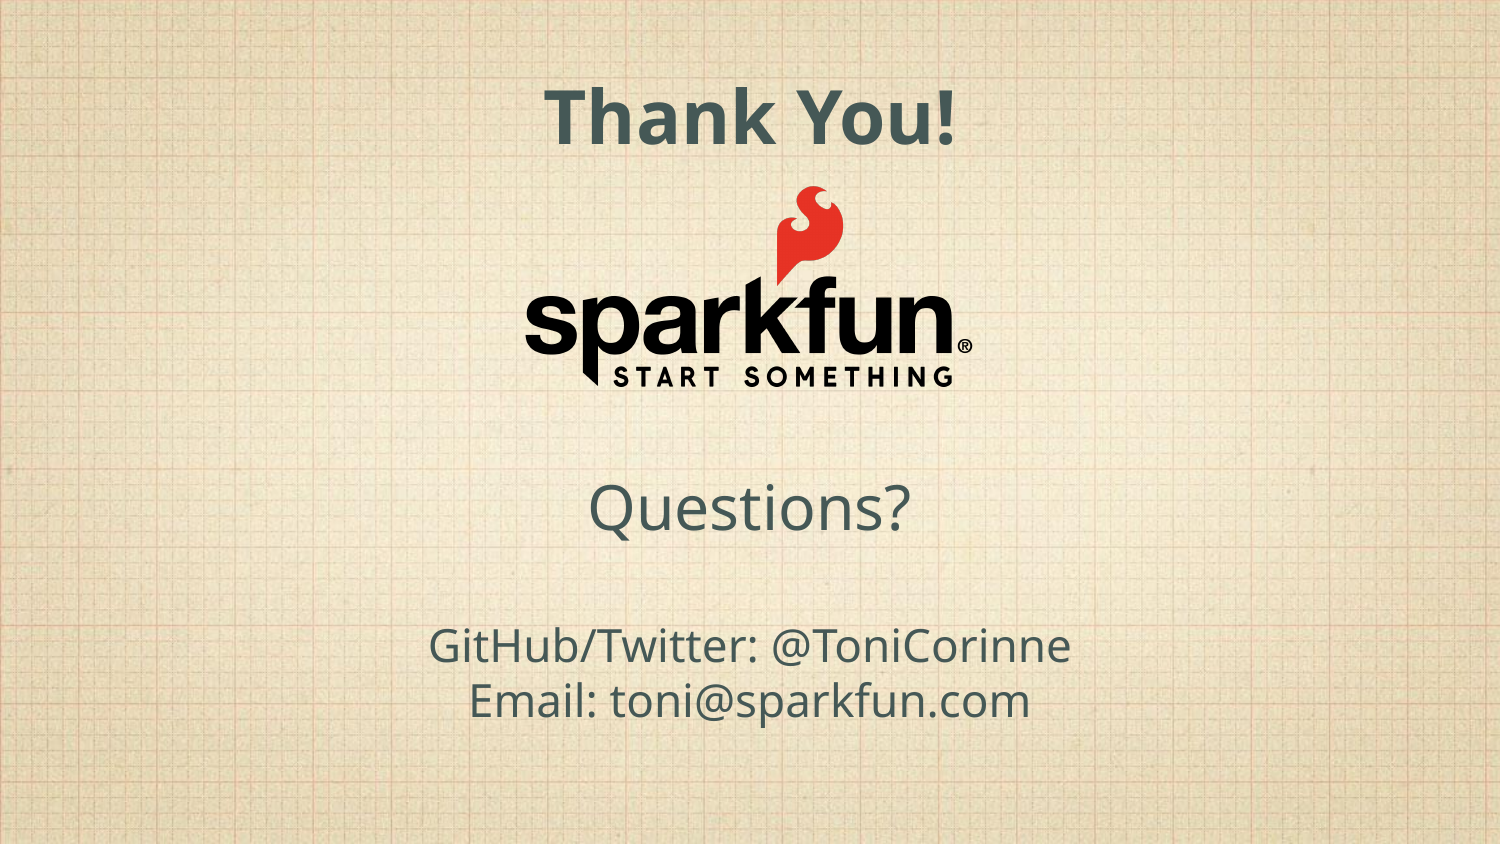

# Thank You!
Questions?
GitHub/Twitter: @ToniCorinne
Email: toni@sparkfun.com